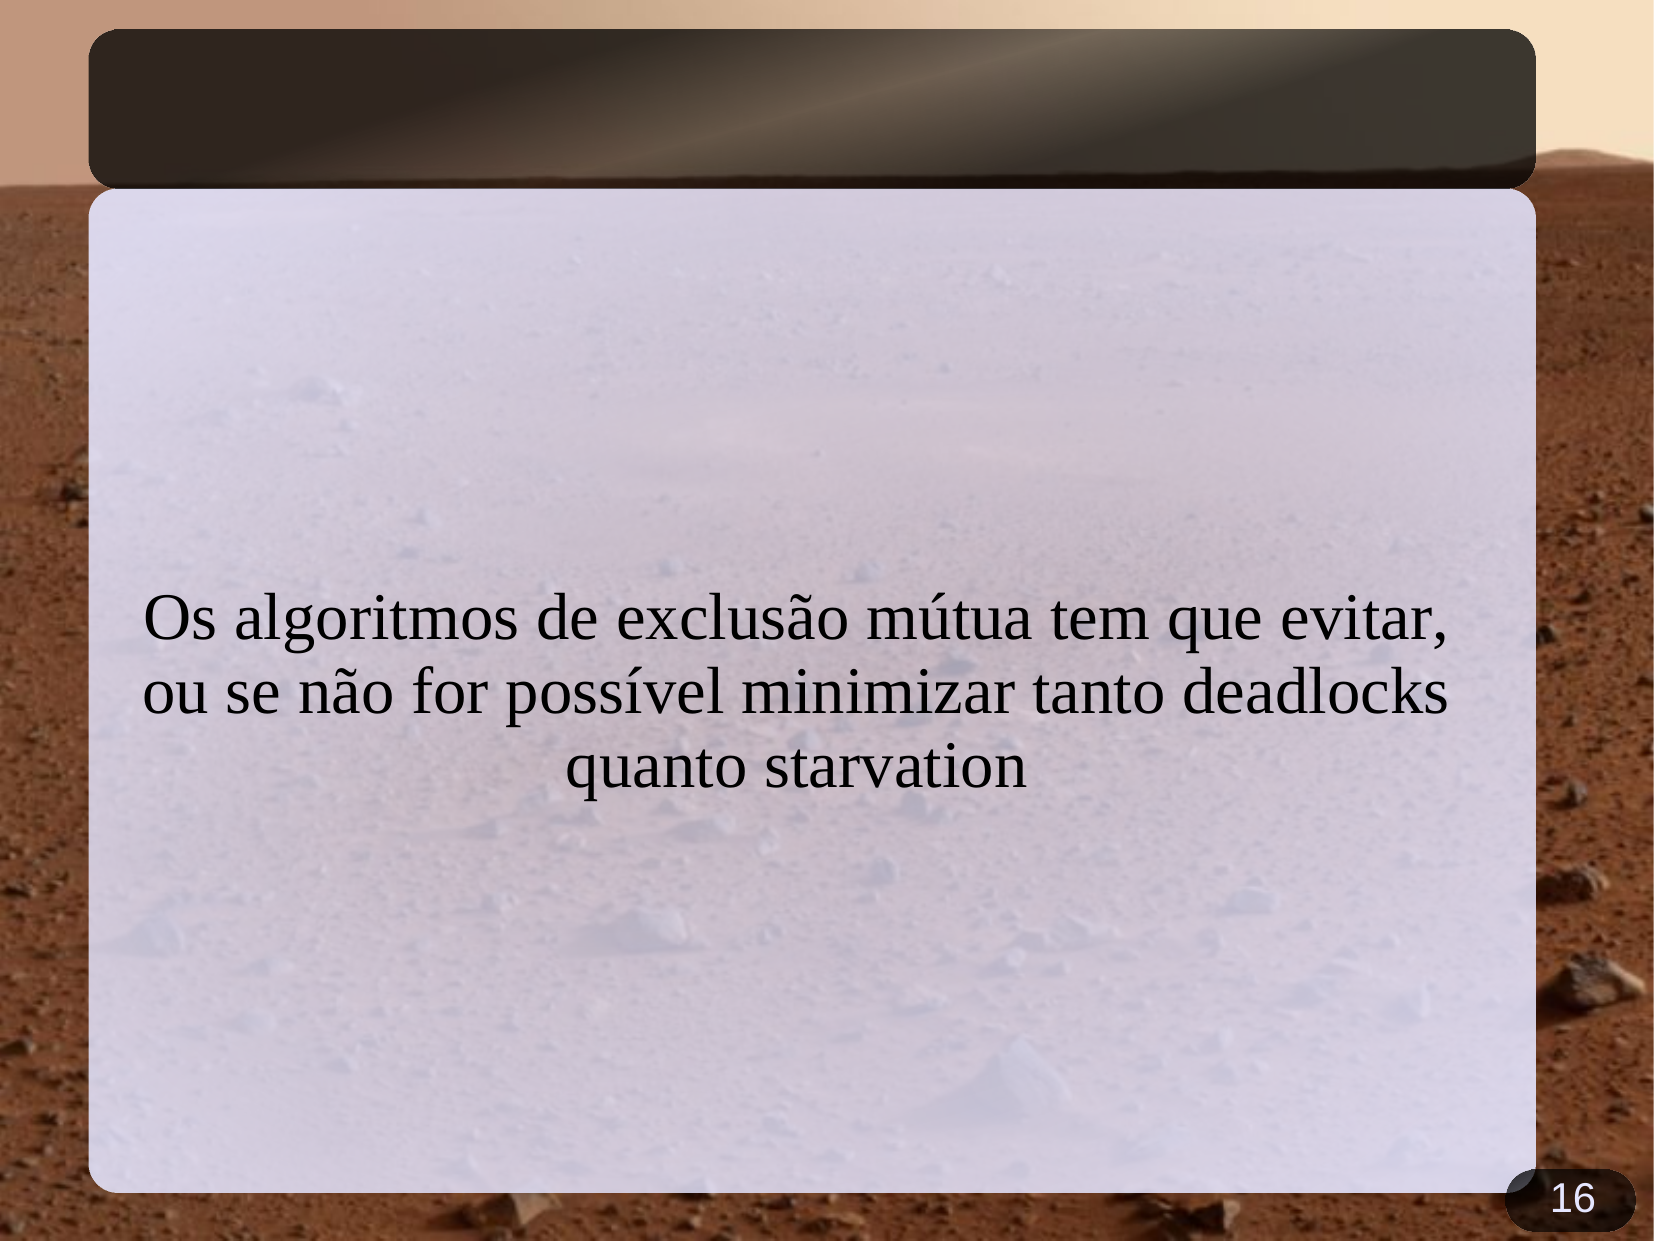

#
Os algoritmos de exclusão mútua tem que evitar, ou se não for possível minimizar tanto deadlocks quanto starvation